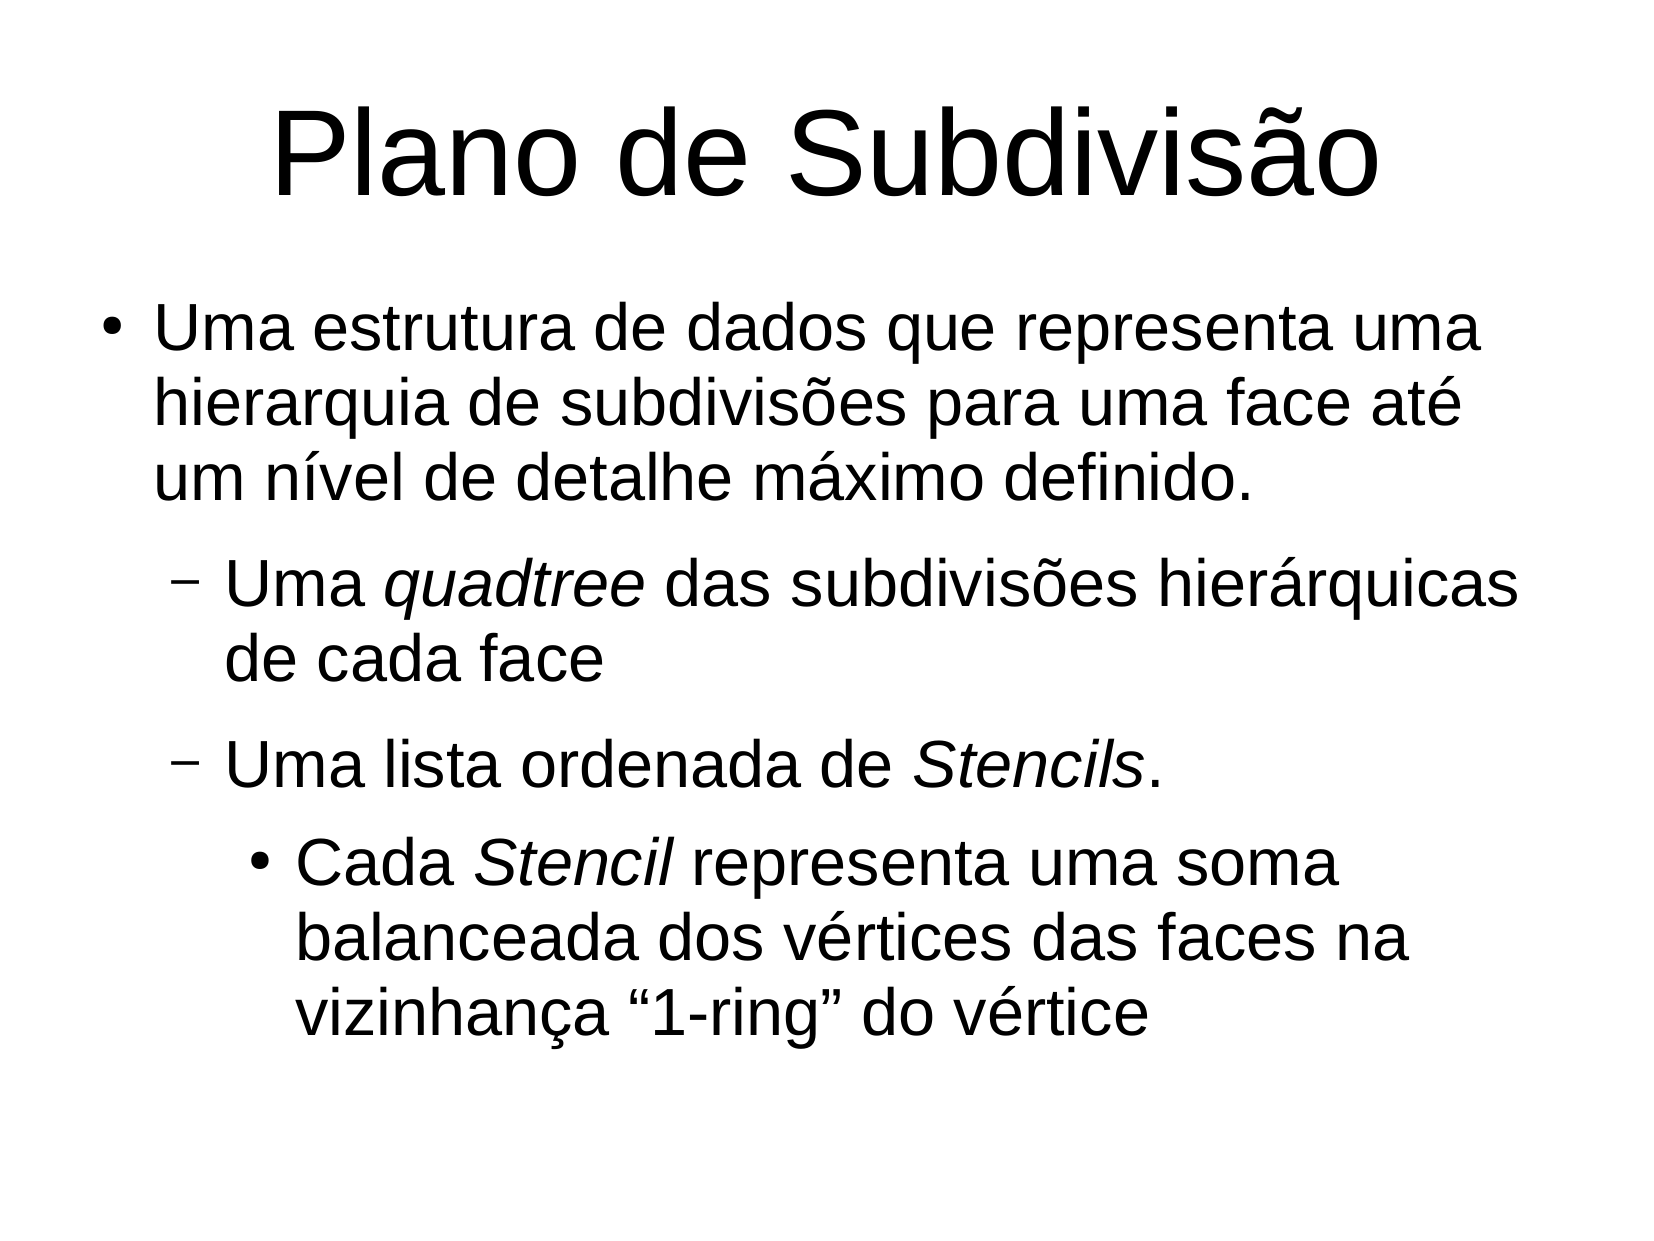

# Plano de Subdivisão
Uma estrutura de dados que representa uma hierarquia de subdivisões para uma face até um nível de detalhe máximo definido.
Uma quadtree das subdivisões hierárquicas de cada face
Uma lista ordenada de Stencils.
Cada Stencil representa uma soma balanceada dos vértices das faces na vizinhança “1-ring” do vértice